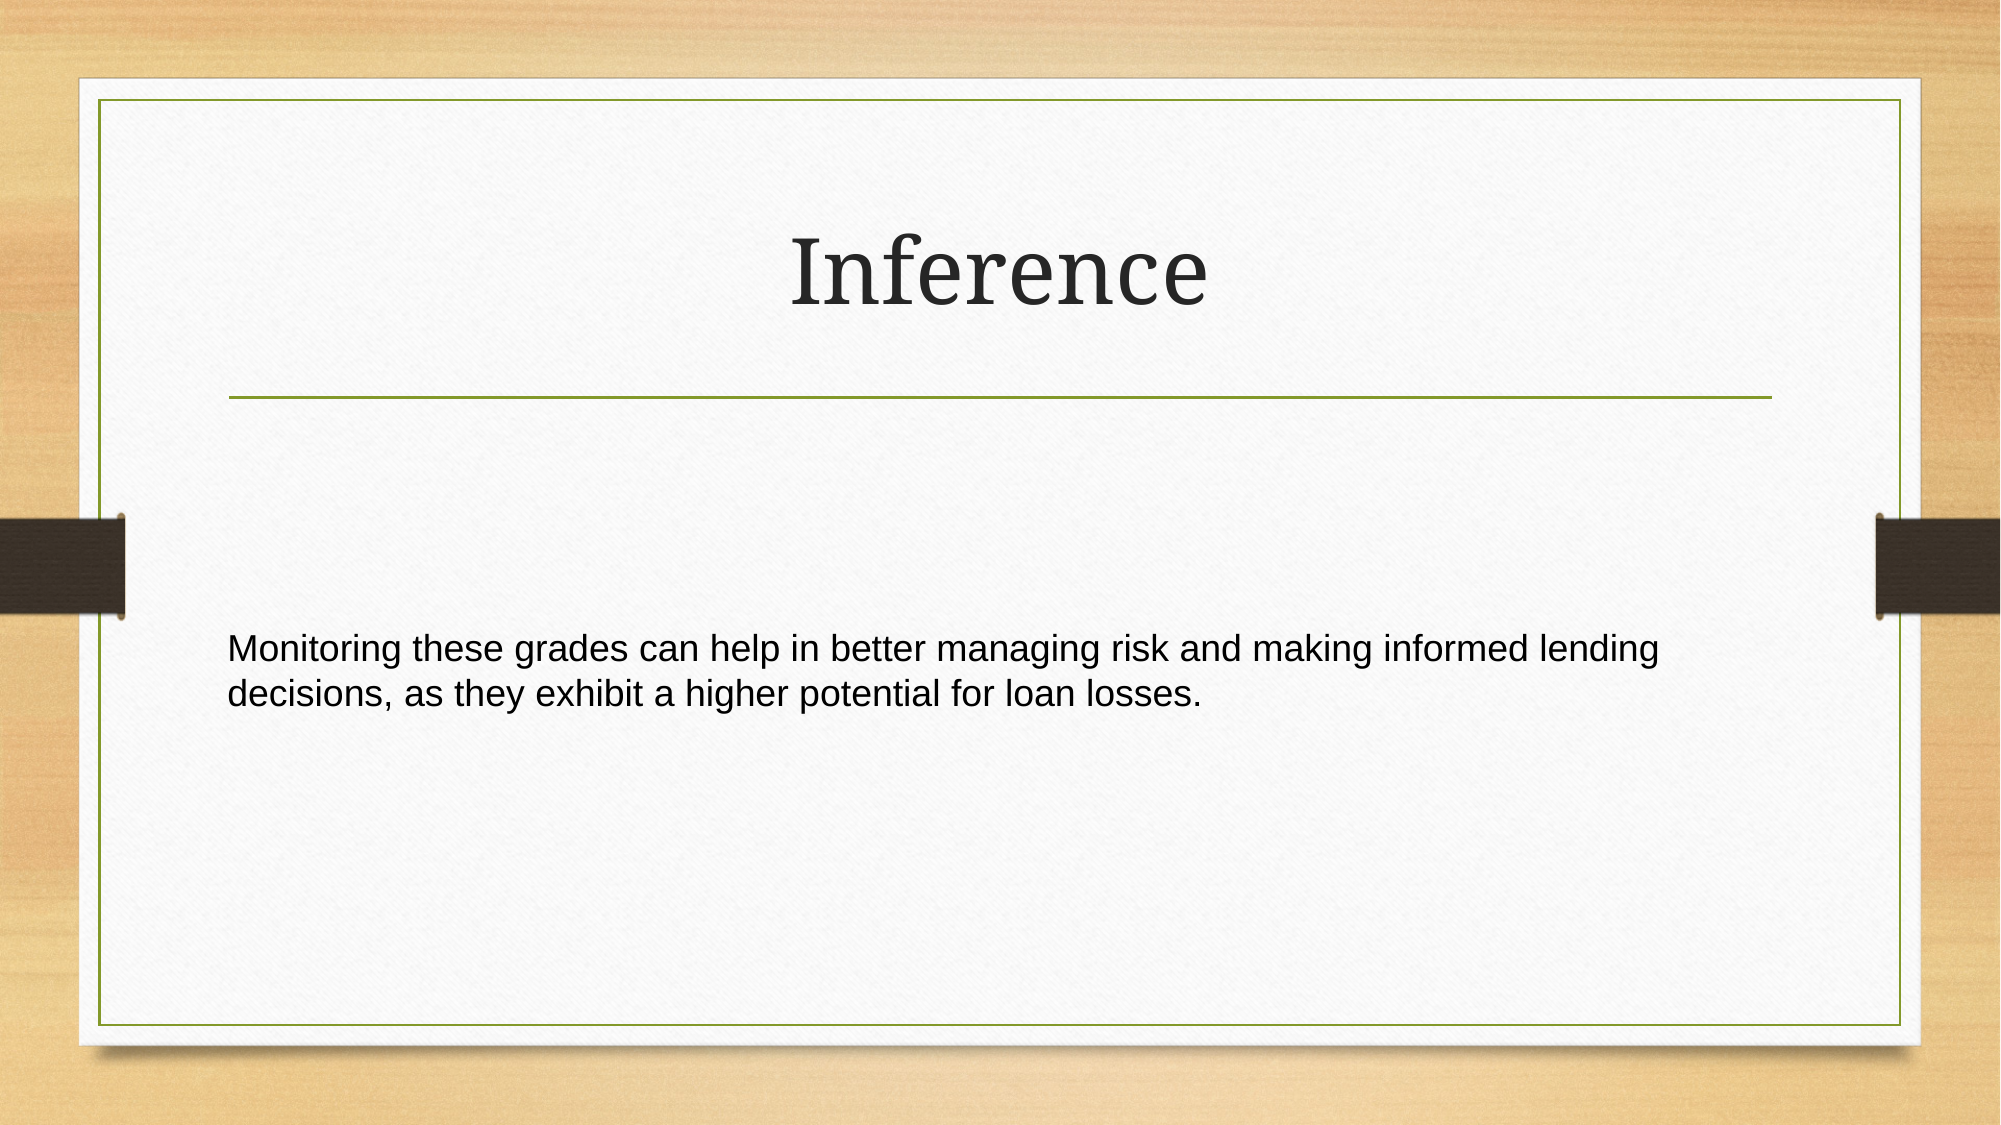

# Inference
Monitoring these grades can help in better managing risk and making informed lending
decisions, as they exhibit a higher potential for loan losses.